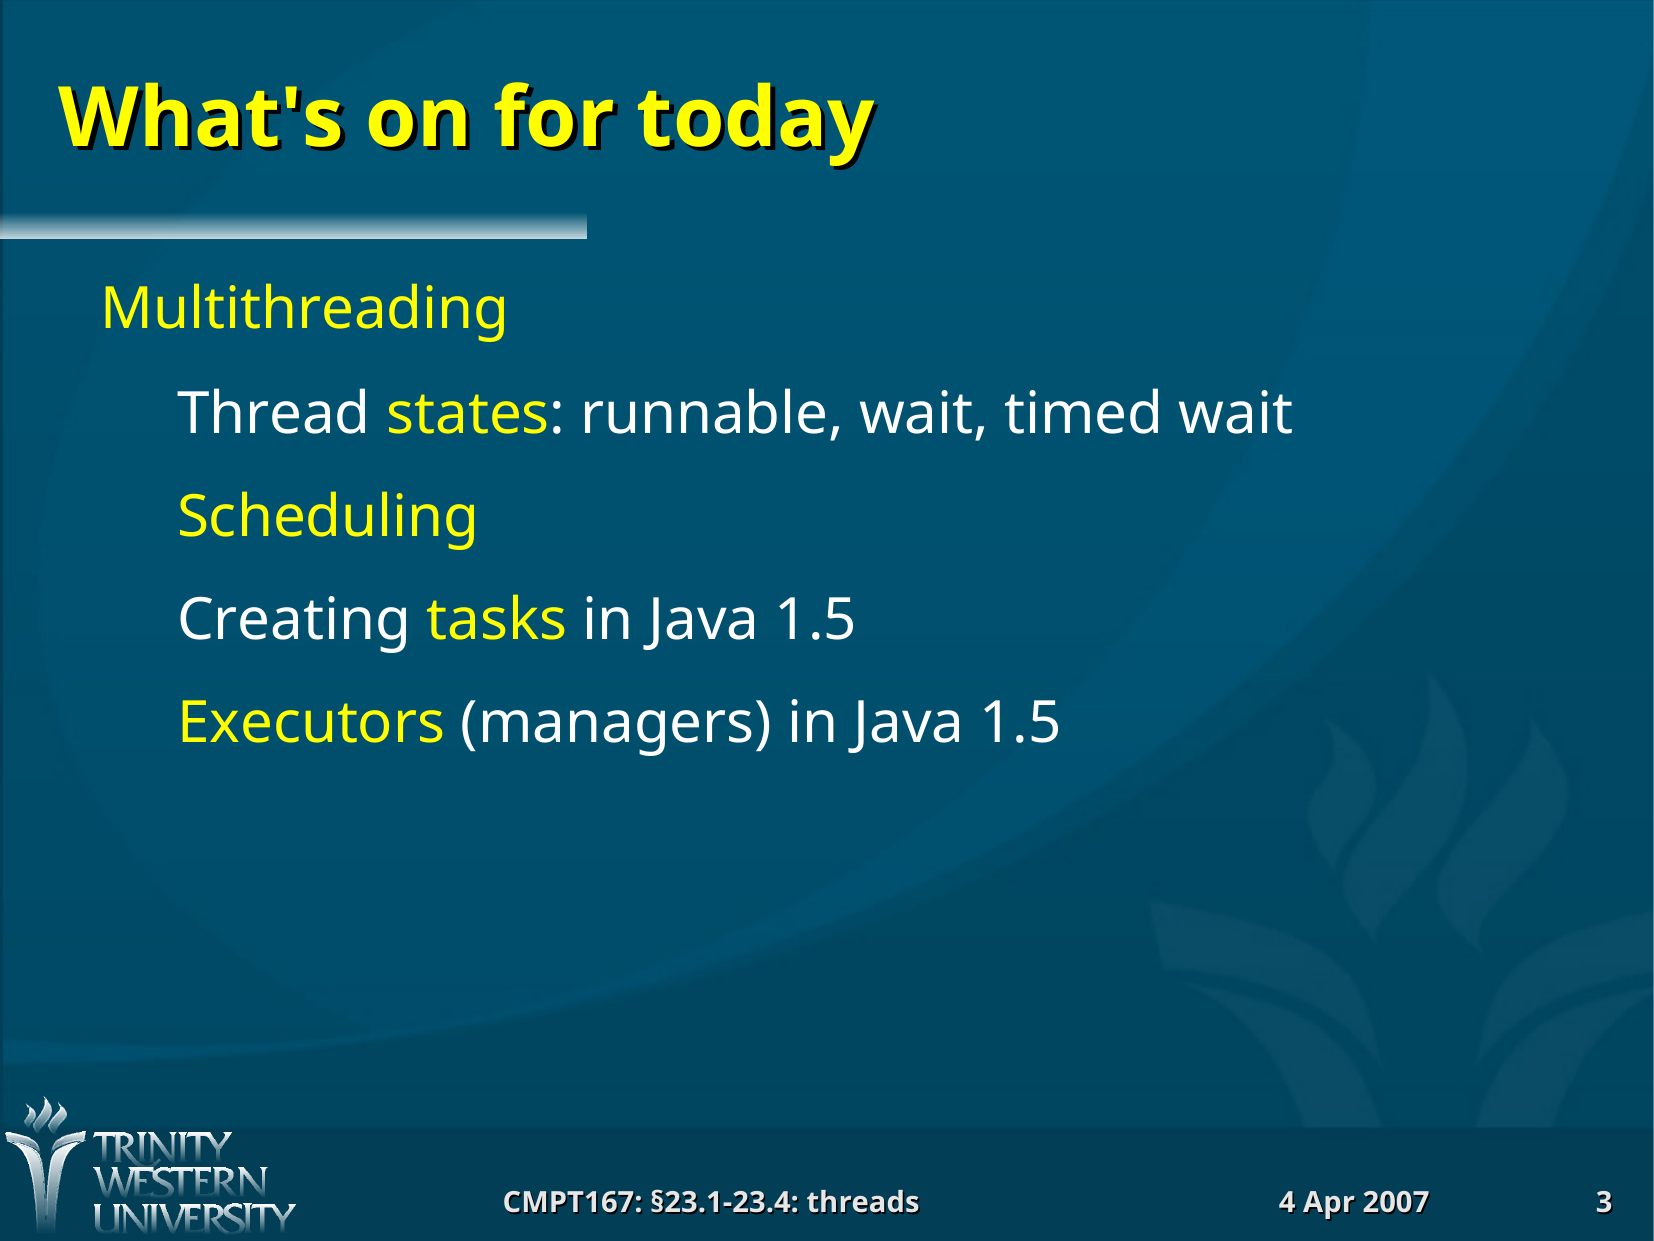

# What's on for today
Multithreading
Thread states: runnable, wait, timed wait
Scheduling
Creating tasks in Java 1.5
Executors (managers) in Java 1.5
CMPT167: §23.1-23.4: threads
4 Apr 2007
3